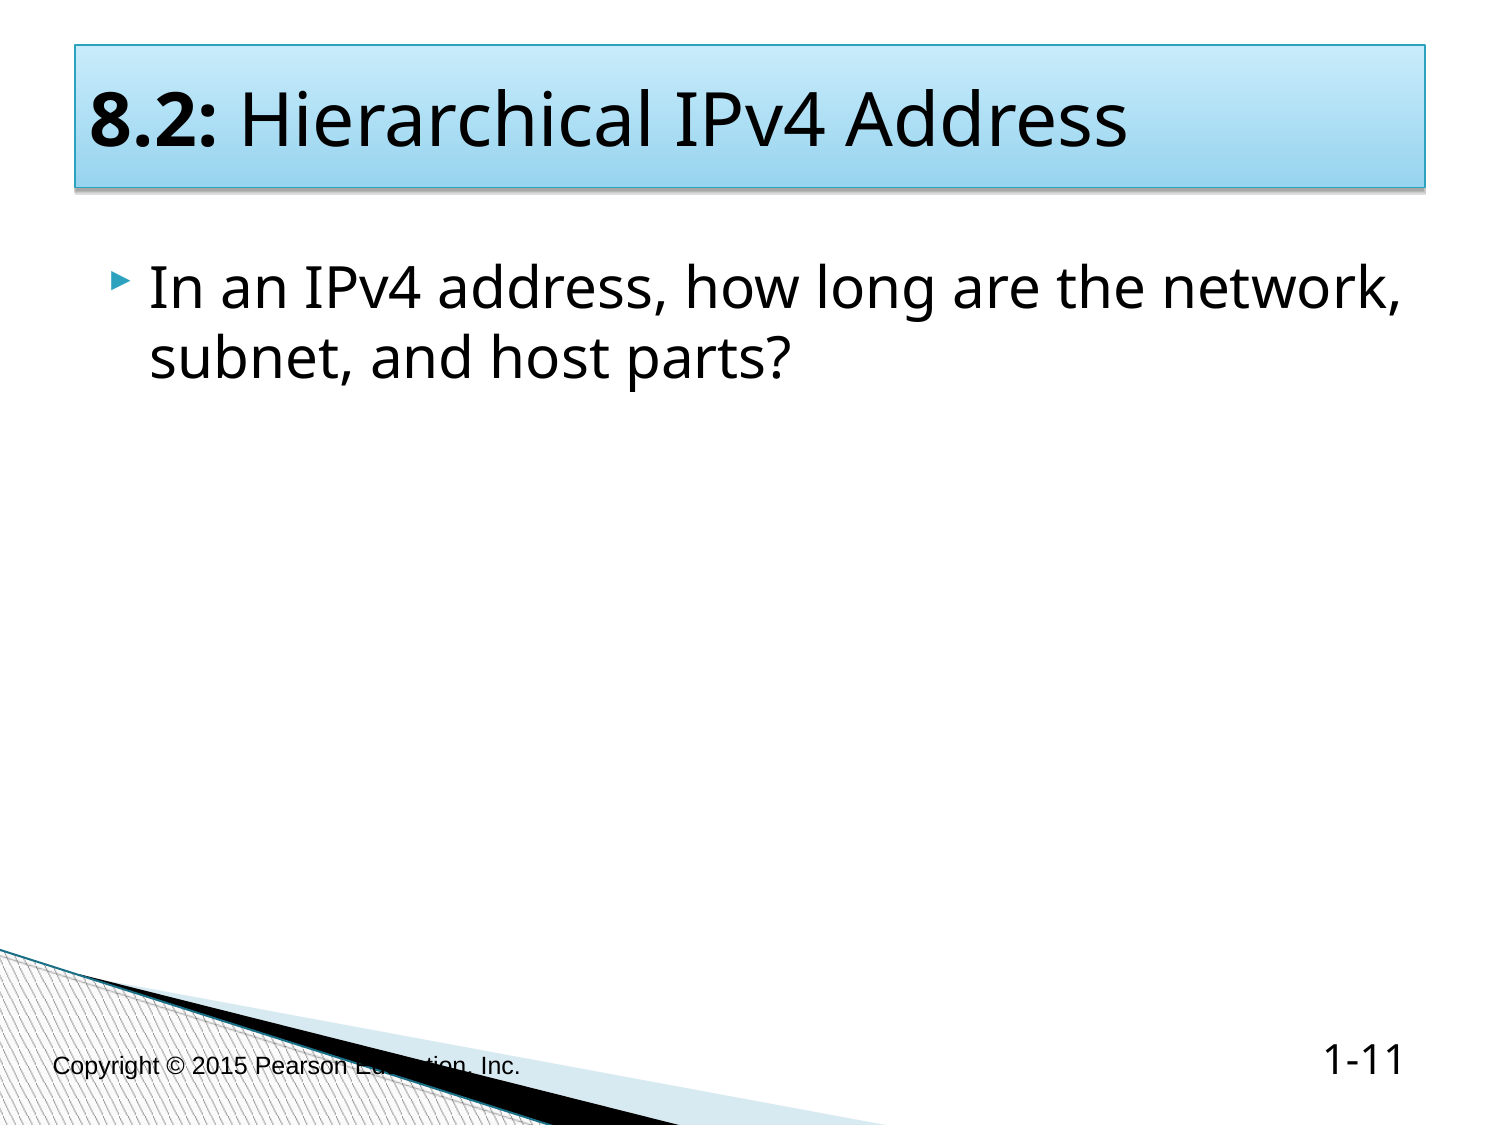

8.2: Hierarchical IPv4 Address
# In an IPv4 address, how long are the network, subnet, and host parts?
Copyright © 2015 Pearson Education, Inc.